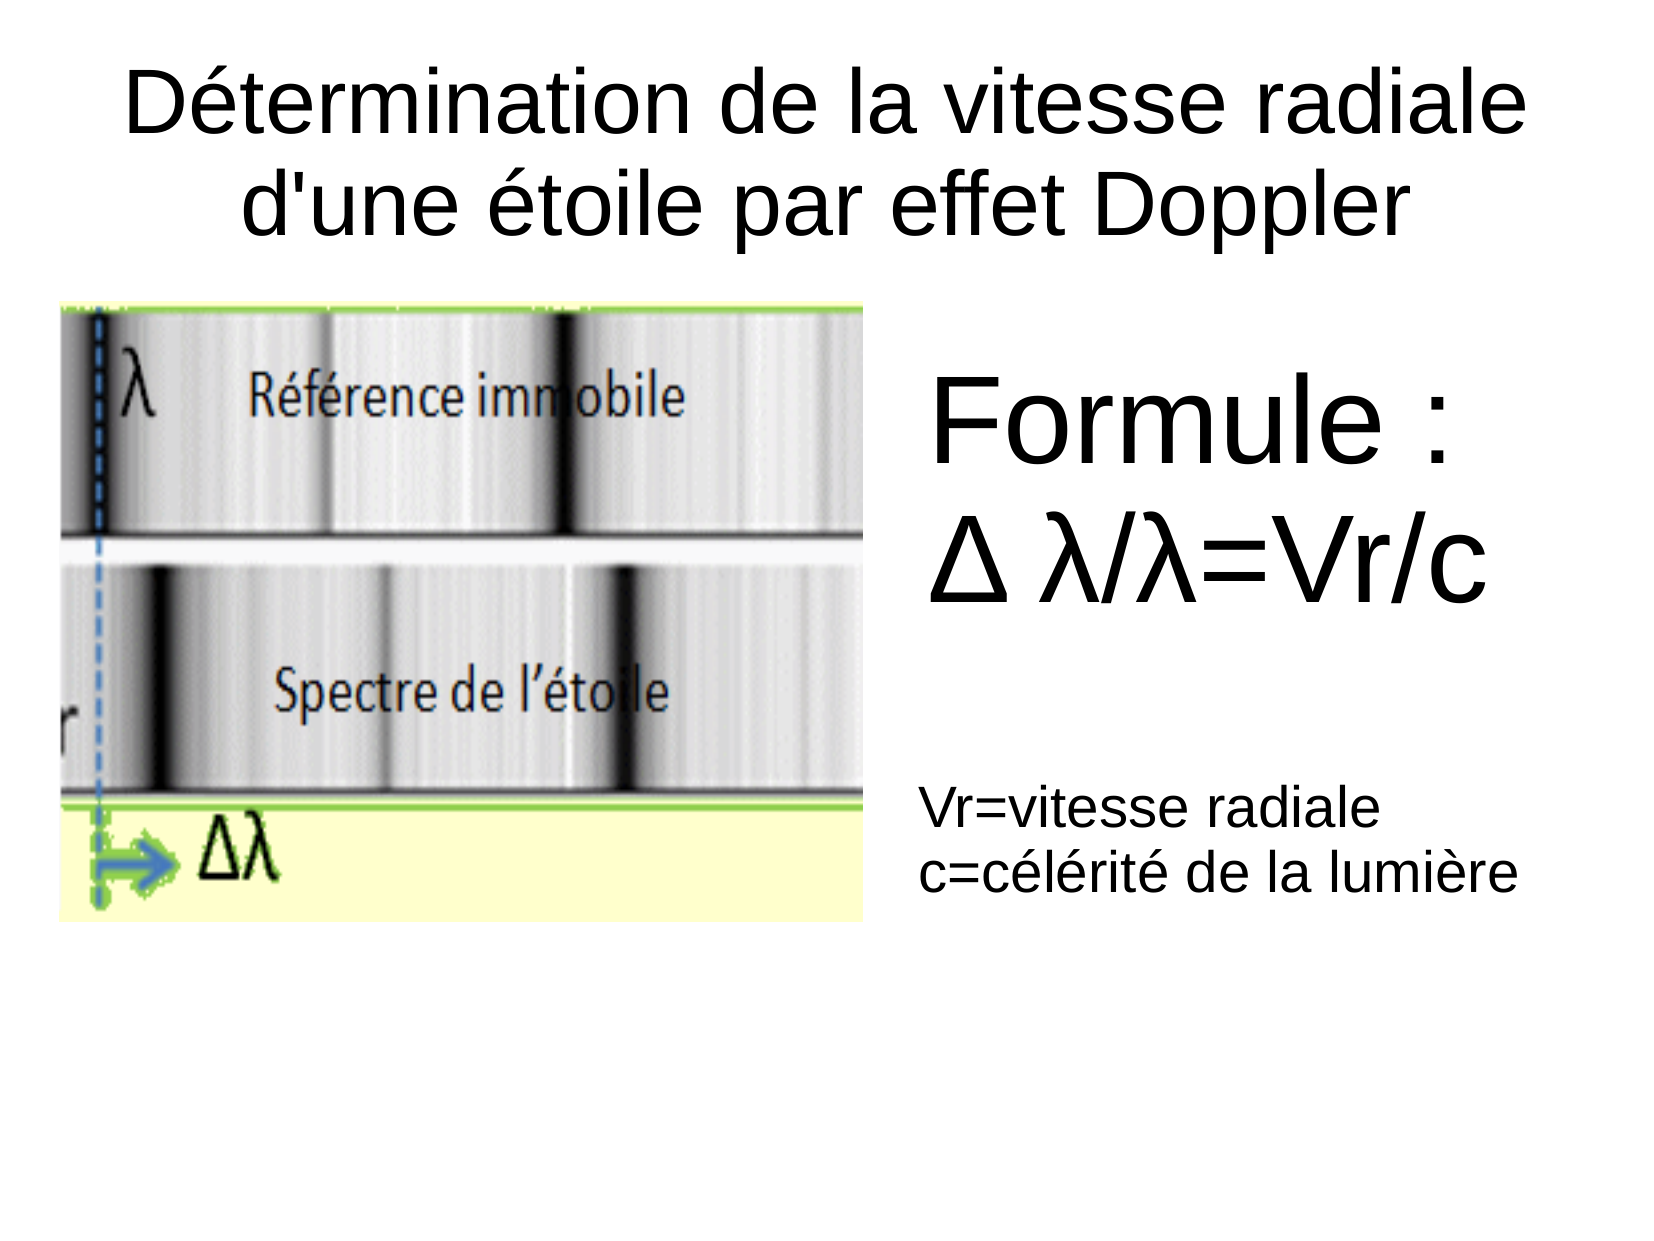

# Détermination de la vitesse radiale d'une étoile par effet Doppler
Formule :
Δ λ/λ=Vr/c
Vr=vitesse radiale
c=célérité de la lumière